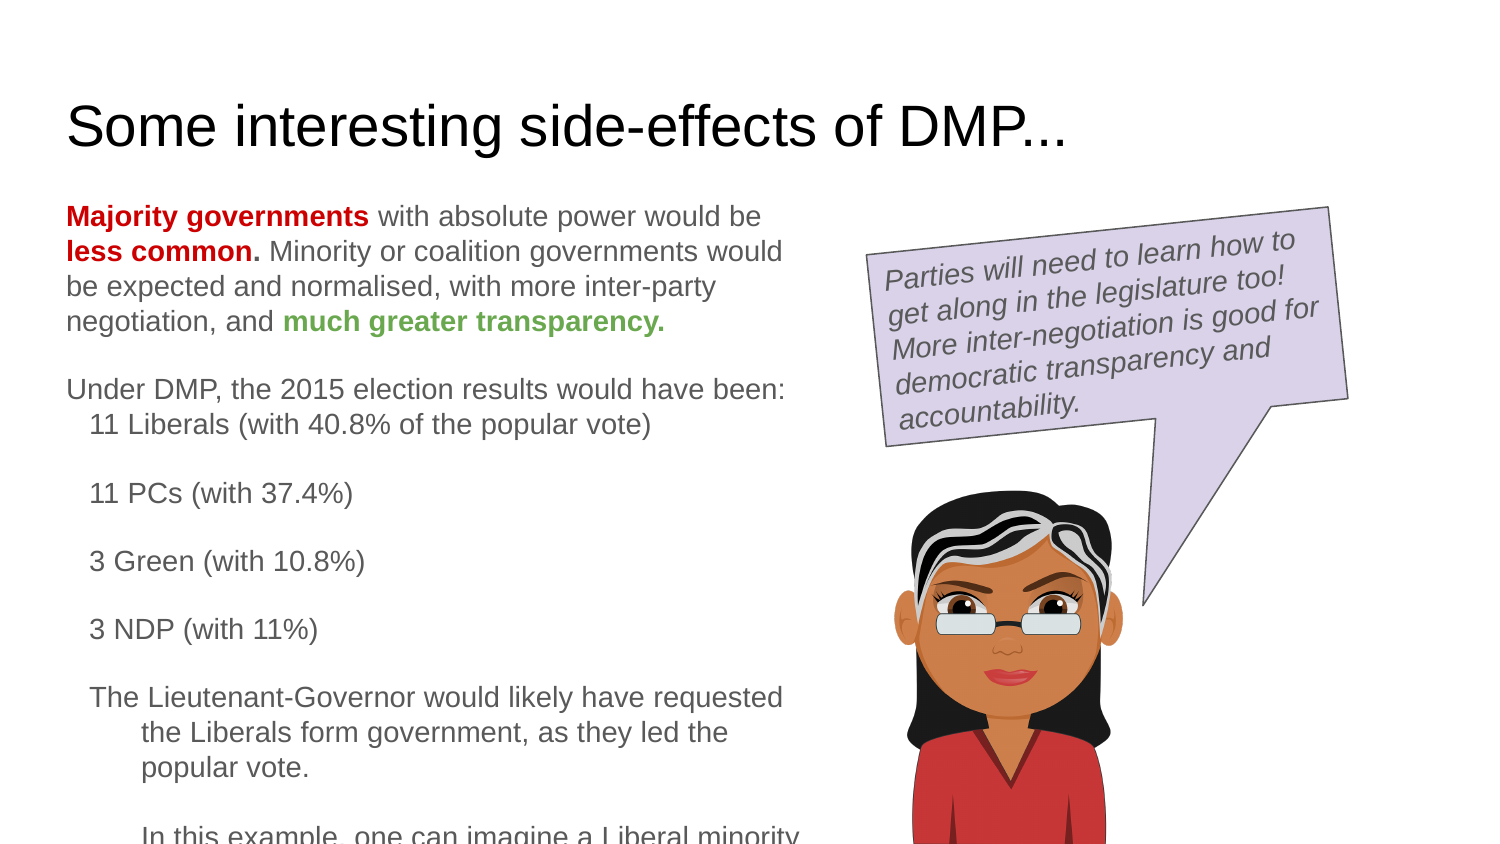

# Some interesting side-effects of DMP...
Majority governments with absolute power would be less common. Minority or coalition governments would be expected and normalised, with more inter-party negotiation, and much greater transparency.
Under DMP, the 2015 election results would have been:
11 Liberals (with 40.8% of the popular vote)
11 PCs (with 37.4%)
3 Green (with 10.8%)
3 NDP (with 11%)
The Lieutenant-Governor would likely have requested the Liberals form government, as they led the popular vote.
In this example, one can imagine a Liberal minority government negotiating with the other parties for support on a bill-by-bill basis.
Parties will need to learn how to get along in the legislature too!
More inter-negotiation is good for democratic transparency and accountability.